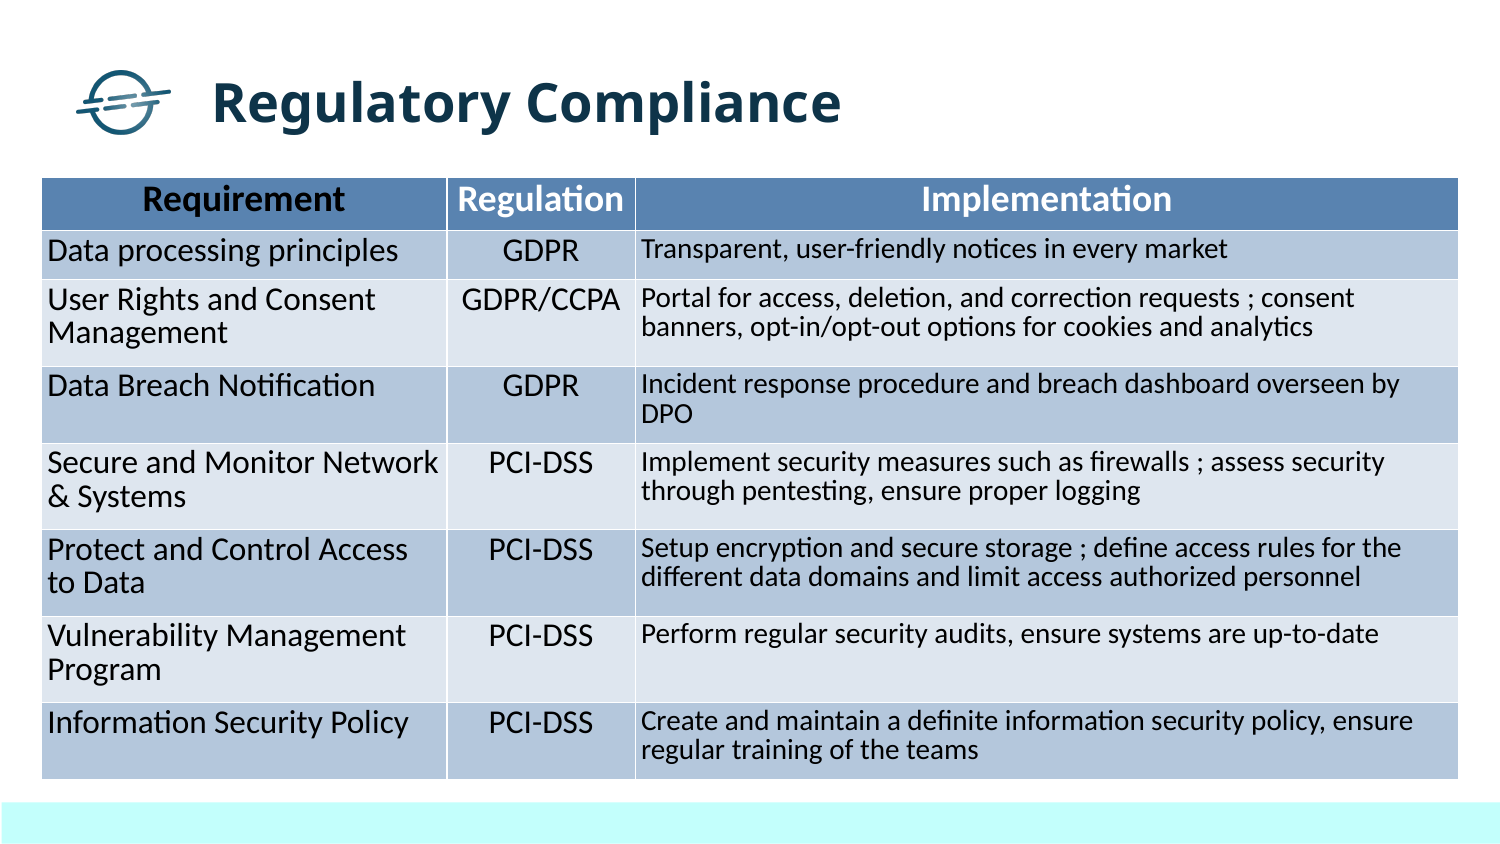

# Regulatory Compliance
| Requirement | Regulation | Implementation |
| --- | --- | --- |
| Data processing principles | GDPR | Transparent, user-friendly notices in every market |
| User Rights and Consent Management | GDPR/CCPA | Portal for access, deletion, and correction requests ; consent banners, opt-in/opt-out options for cookies and analytics |
| Data Breach Notification | GDPR | Incident response procedure and breach dashboard overseen by DPO |
| Secure and Monitor Network & Systems | PCI-DSS | Implement security measures such as firewalls ; assess security through pentesting, ensure proper logging |
| Protect and Control Access to Data | PCI-DSS | Setup encryption and secure storage ; define access rules for the different data domains and limit access authorized personnel |
| Vulnerability Management Program | PCI-DSS | Perform regular security audits, ensure systems are up-to-date |
| Information Security Policy | PCI-DSS | Create and maintain a definite information security policy, ensure regular training of the teams |